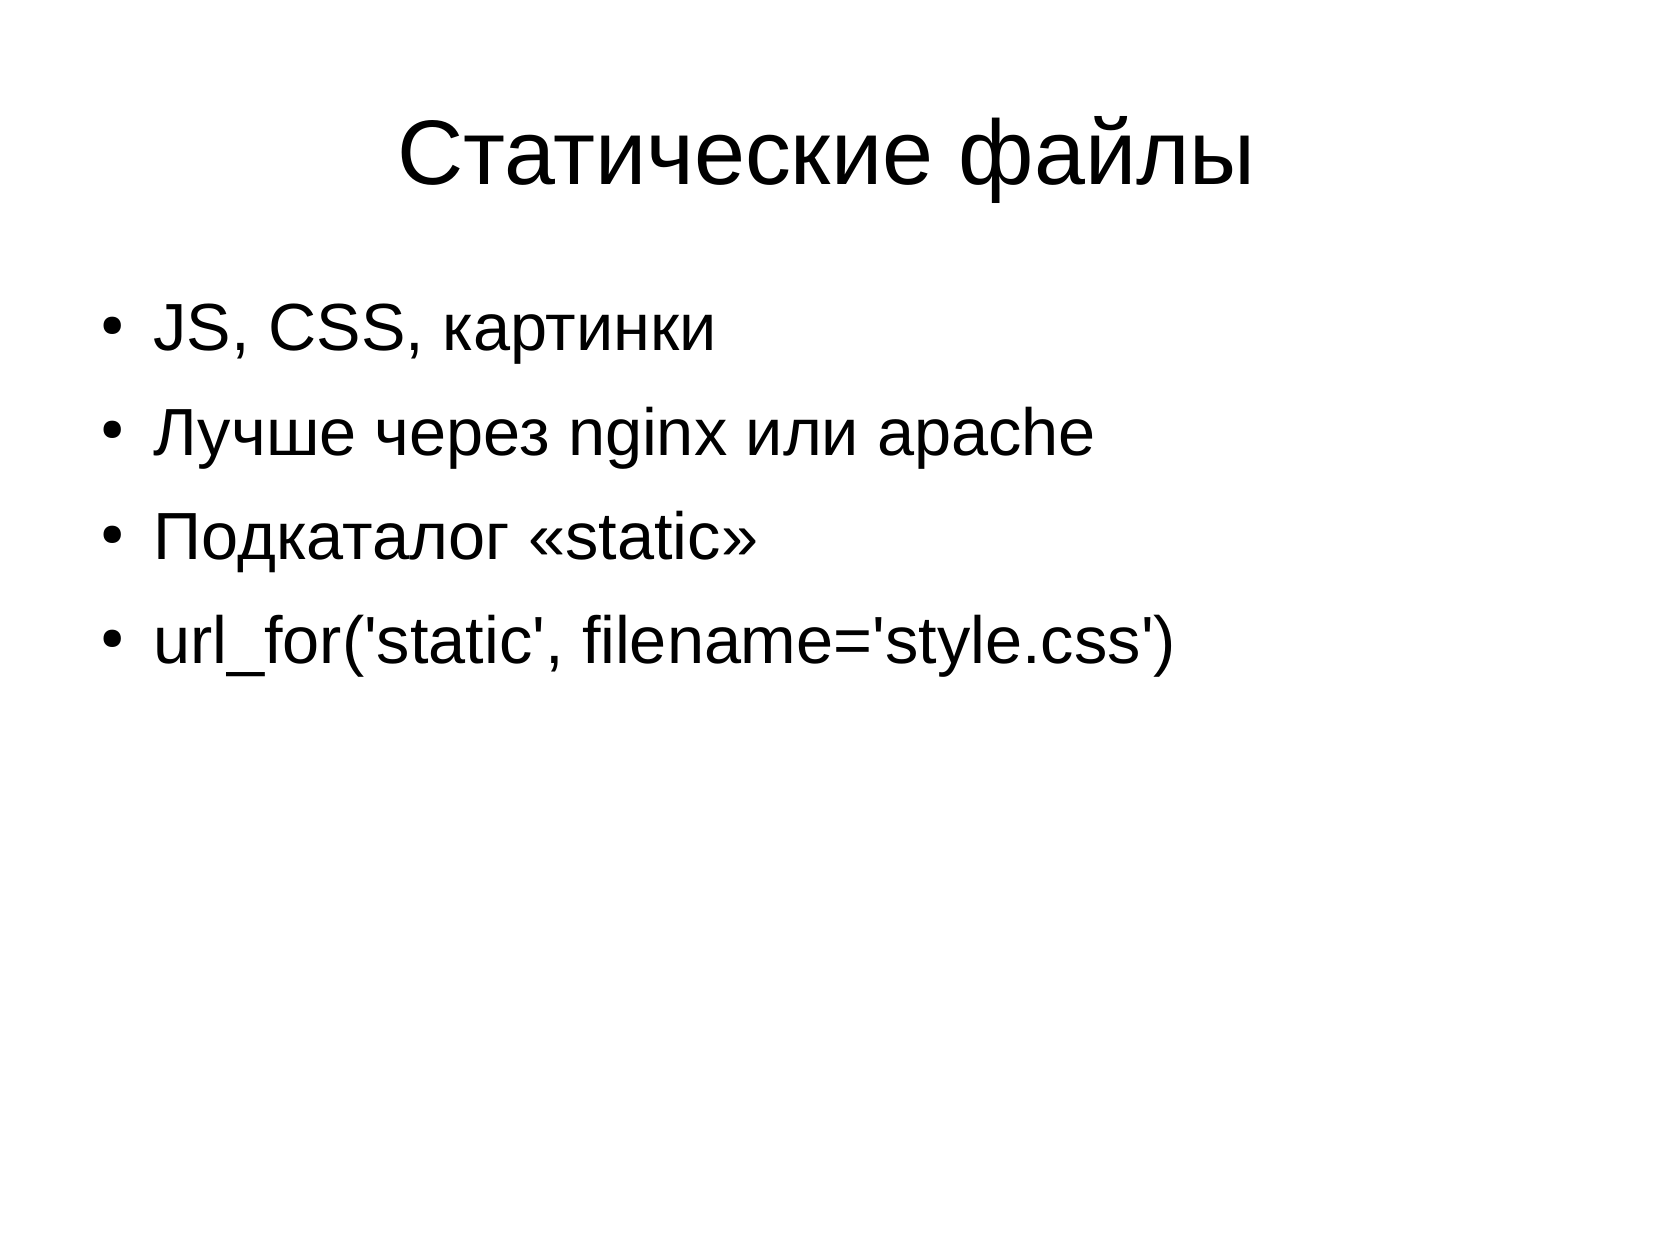

# Статические файлы
JS, CSS, картинки
Лучше через nginx или apache
Подкаталог «static»
url_for('static', filename='style.css')